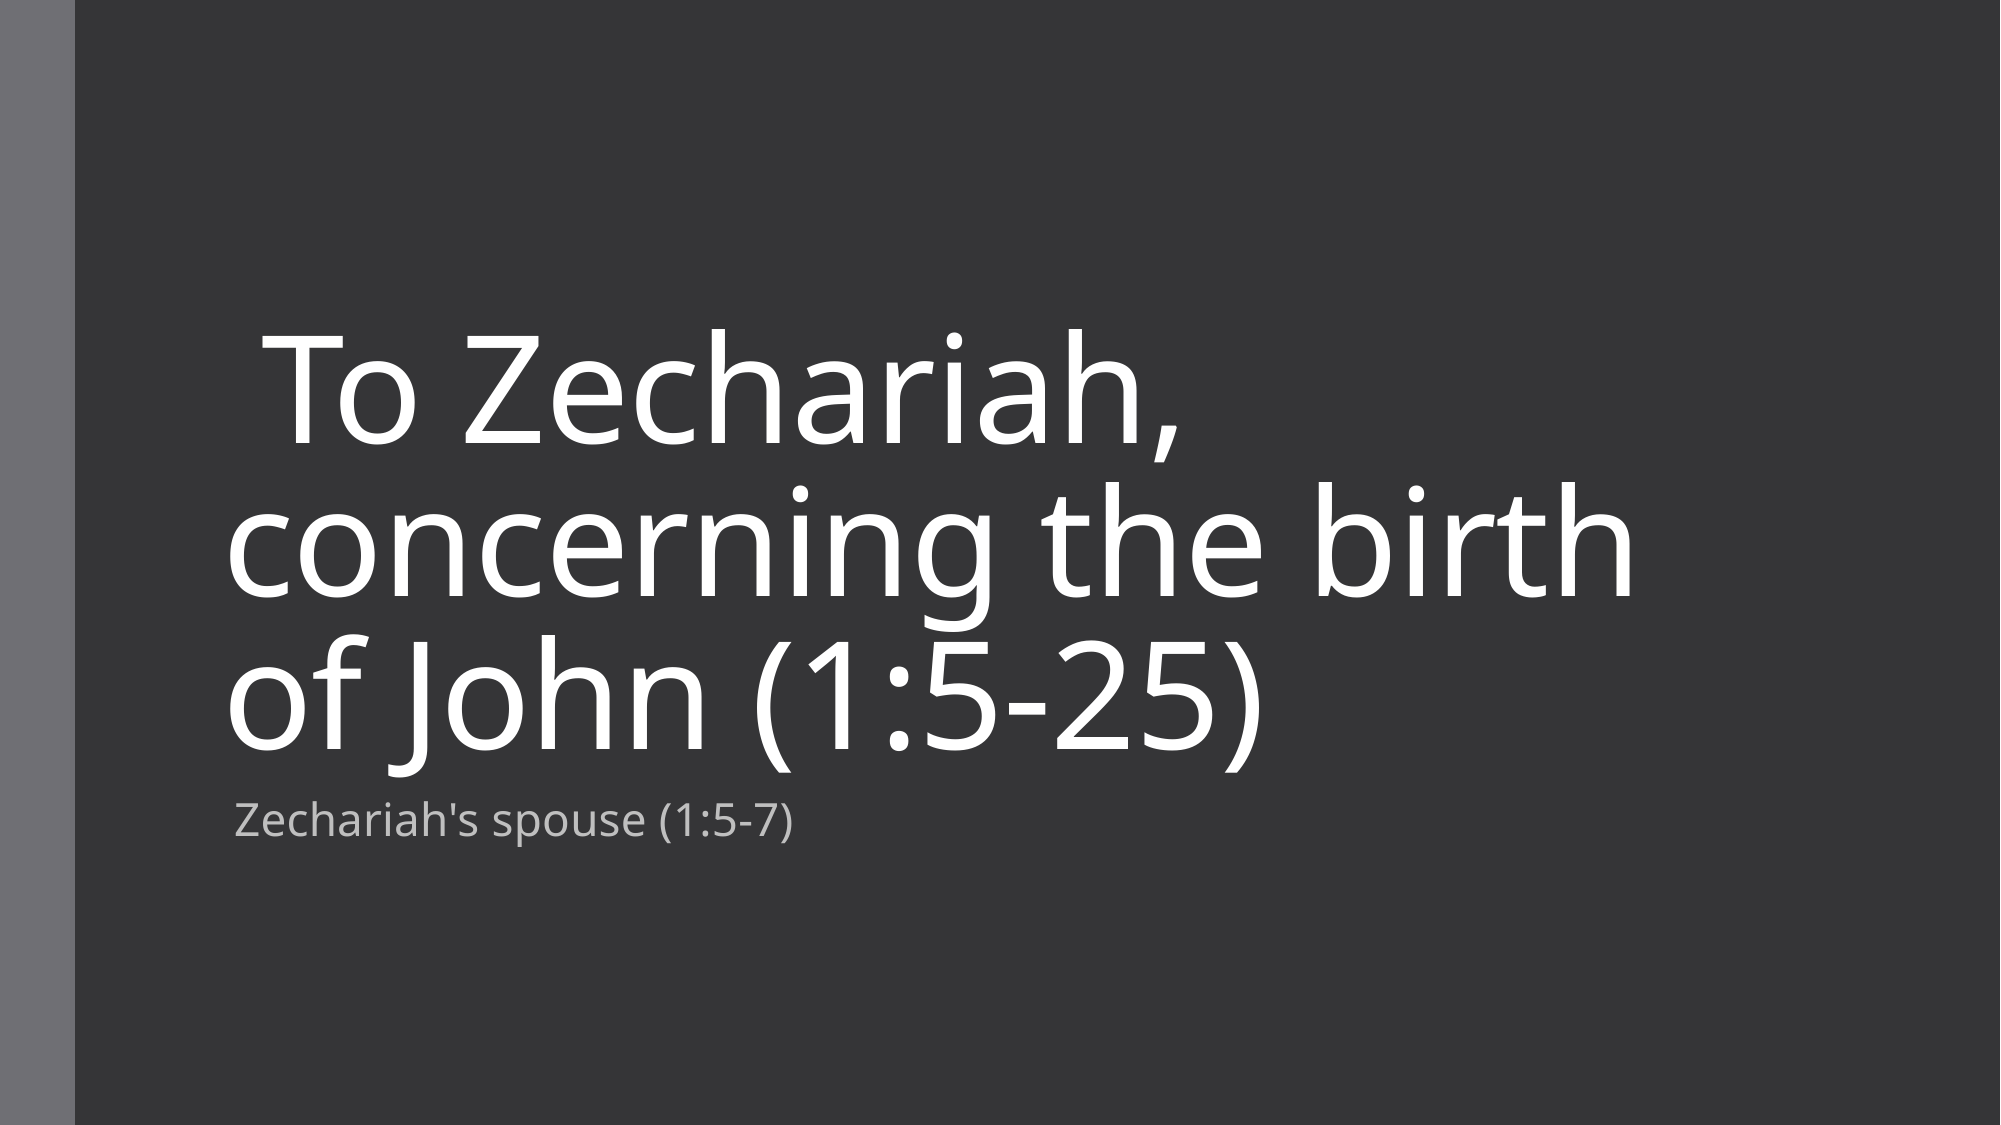

# To Zechariah, concerning the birth of John (1:5-25)
 Zechariah's spouse (1:5-7)